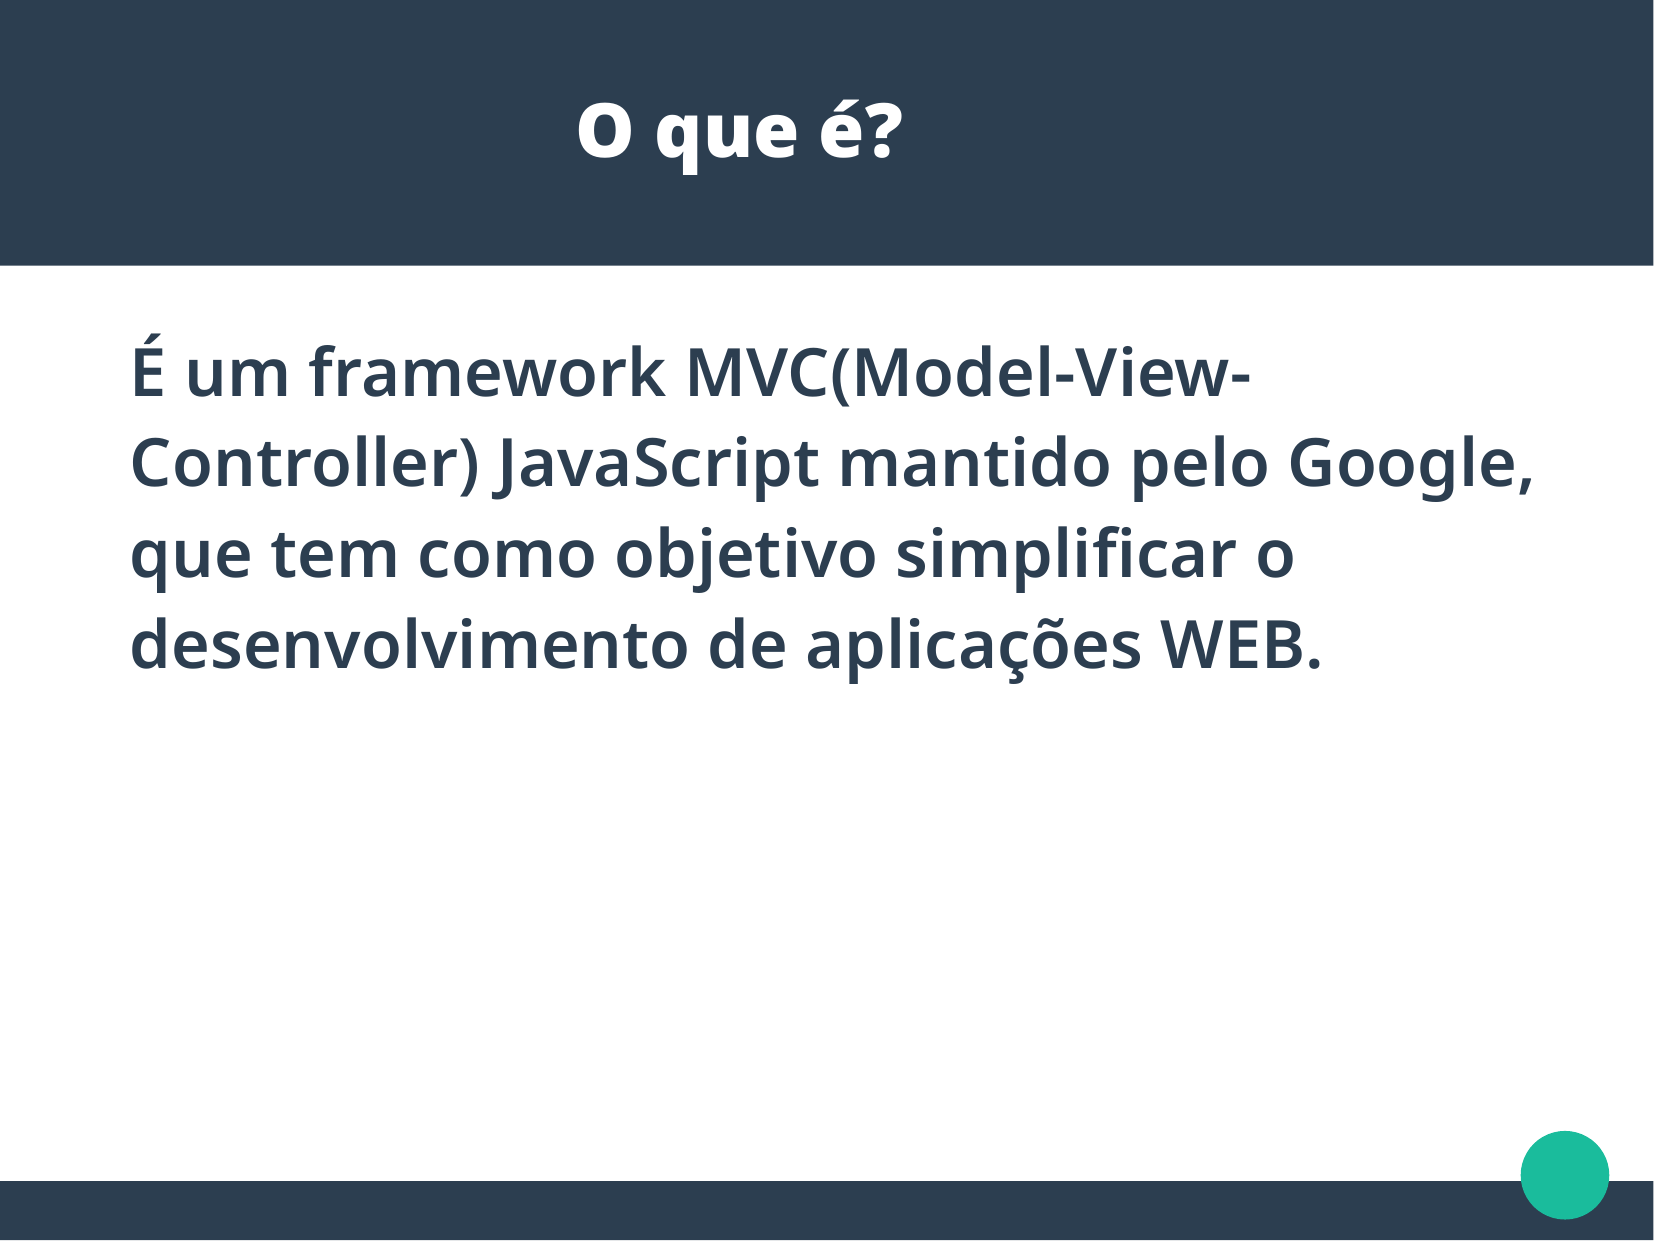

# O que é?
É um framework MVC(Model-View-Controller) JavaScript mantido pelo Google, que tem como objetivo simplificar o desenvolvimento de aplicações WEB.